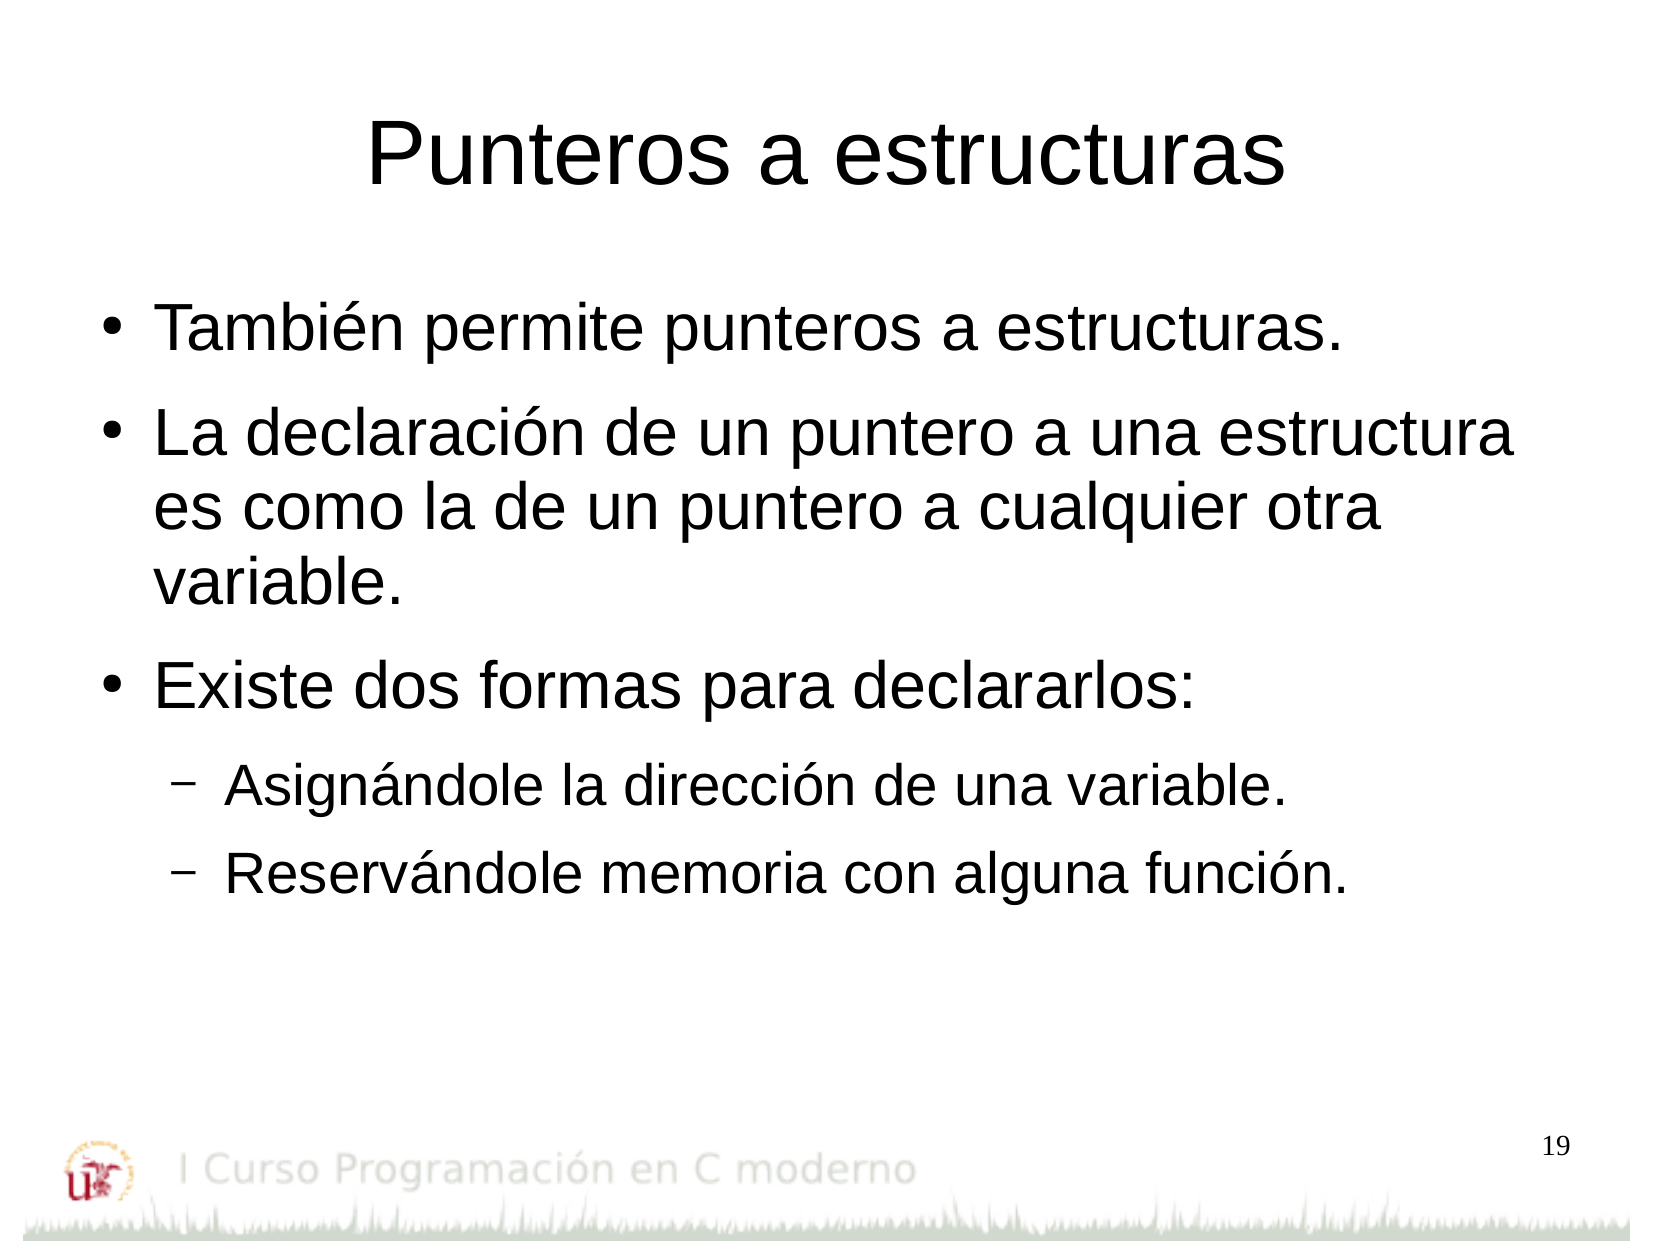

# Punteros a estructuras
También permite punteros a estructuras.
La declaración de un puntero a una estructura es como la de un puntero a cualquier otra variable.
Existe dos formas para declararlos:
Asignándole la dirección de una variable.
Reservándole memoria con alguna función.
19